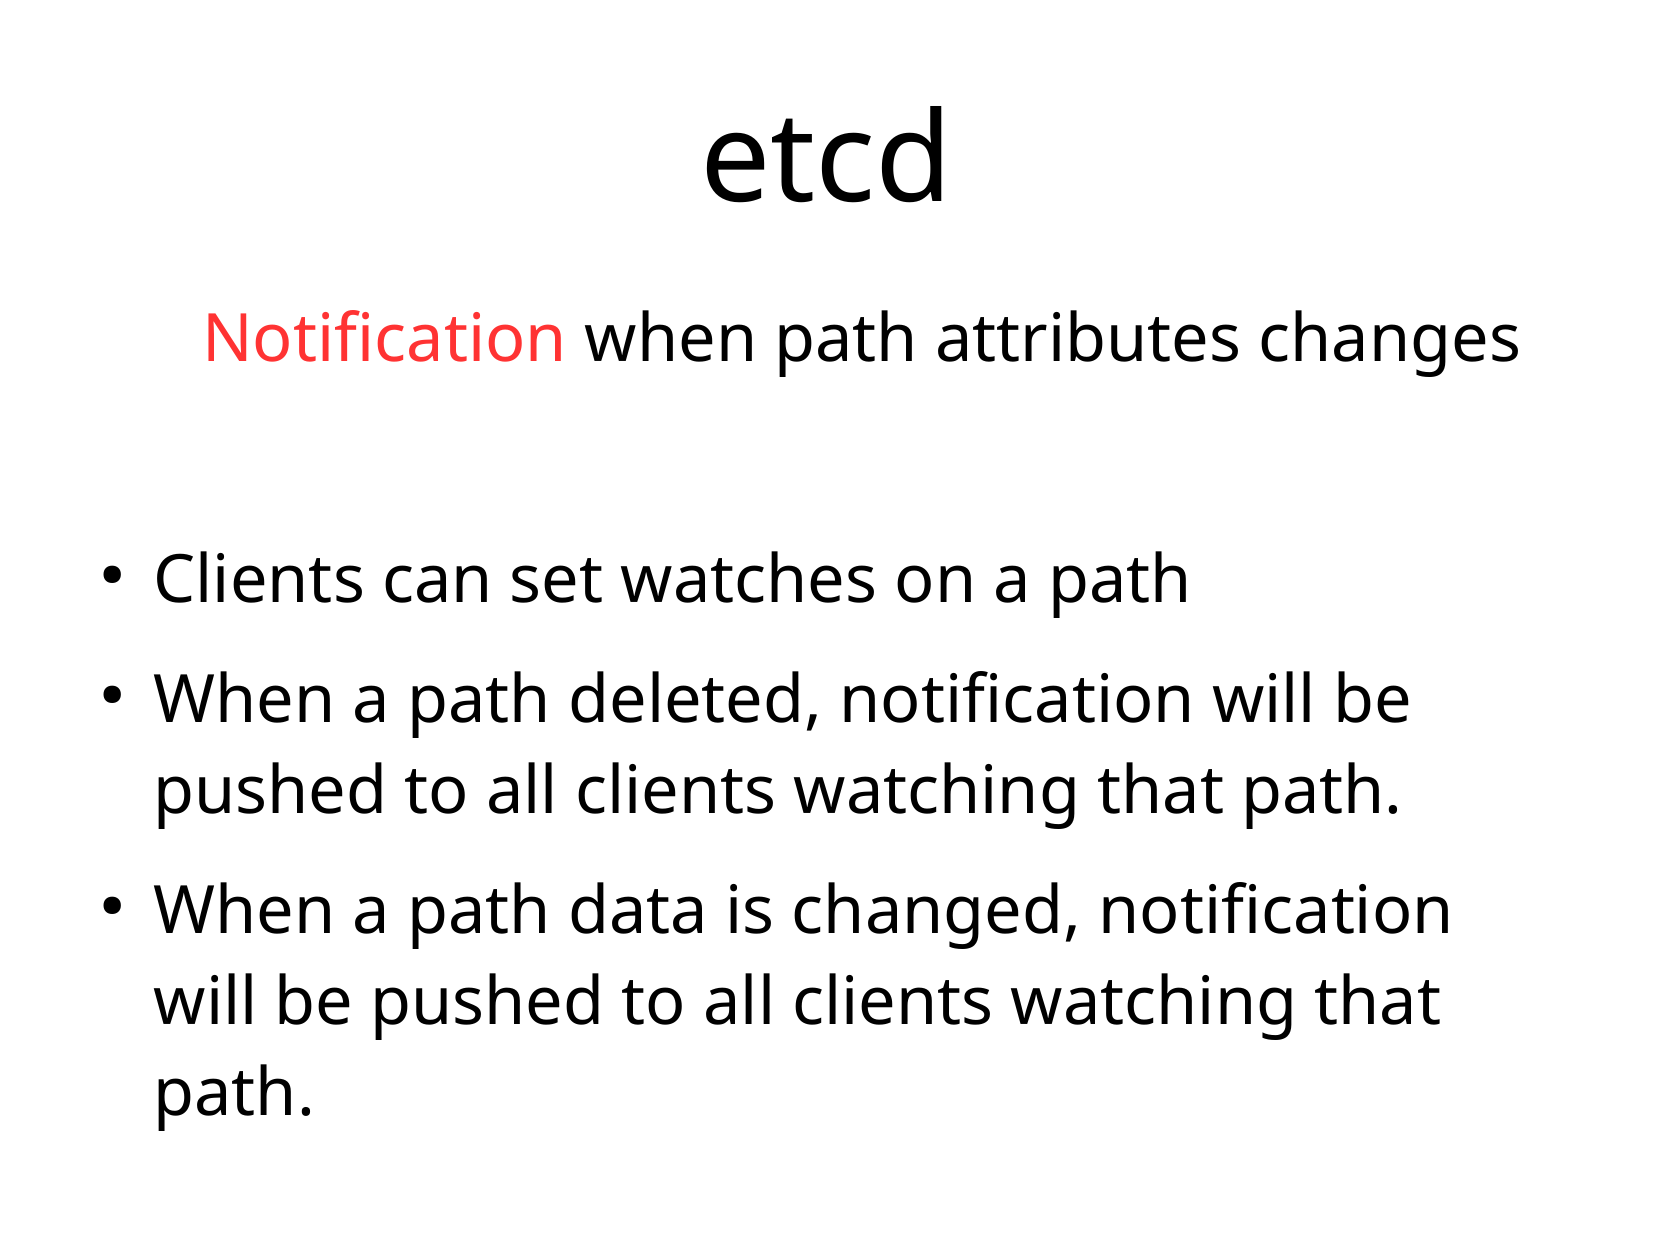

# etcd
Notification when path attributes changes
Clients can set watches on a path
When a path deleted, notification will be pushed to all clients watching that path.
When a path data is changed, notification will be pushed to all clients watching that path.